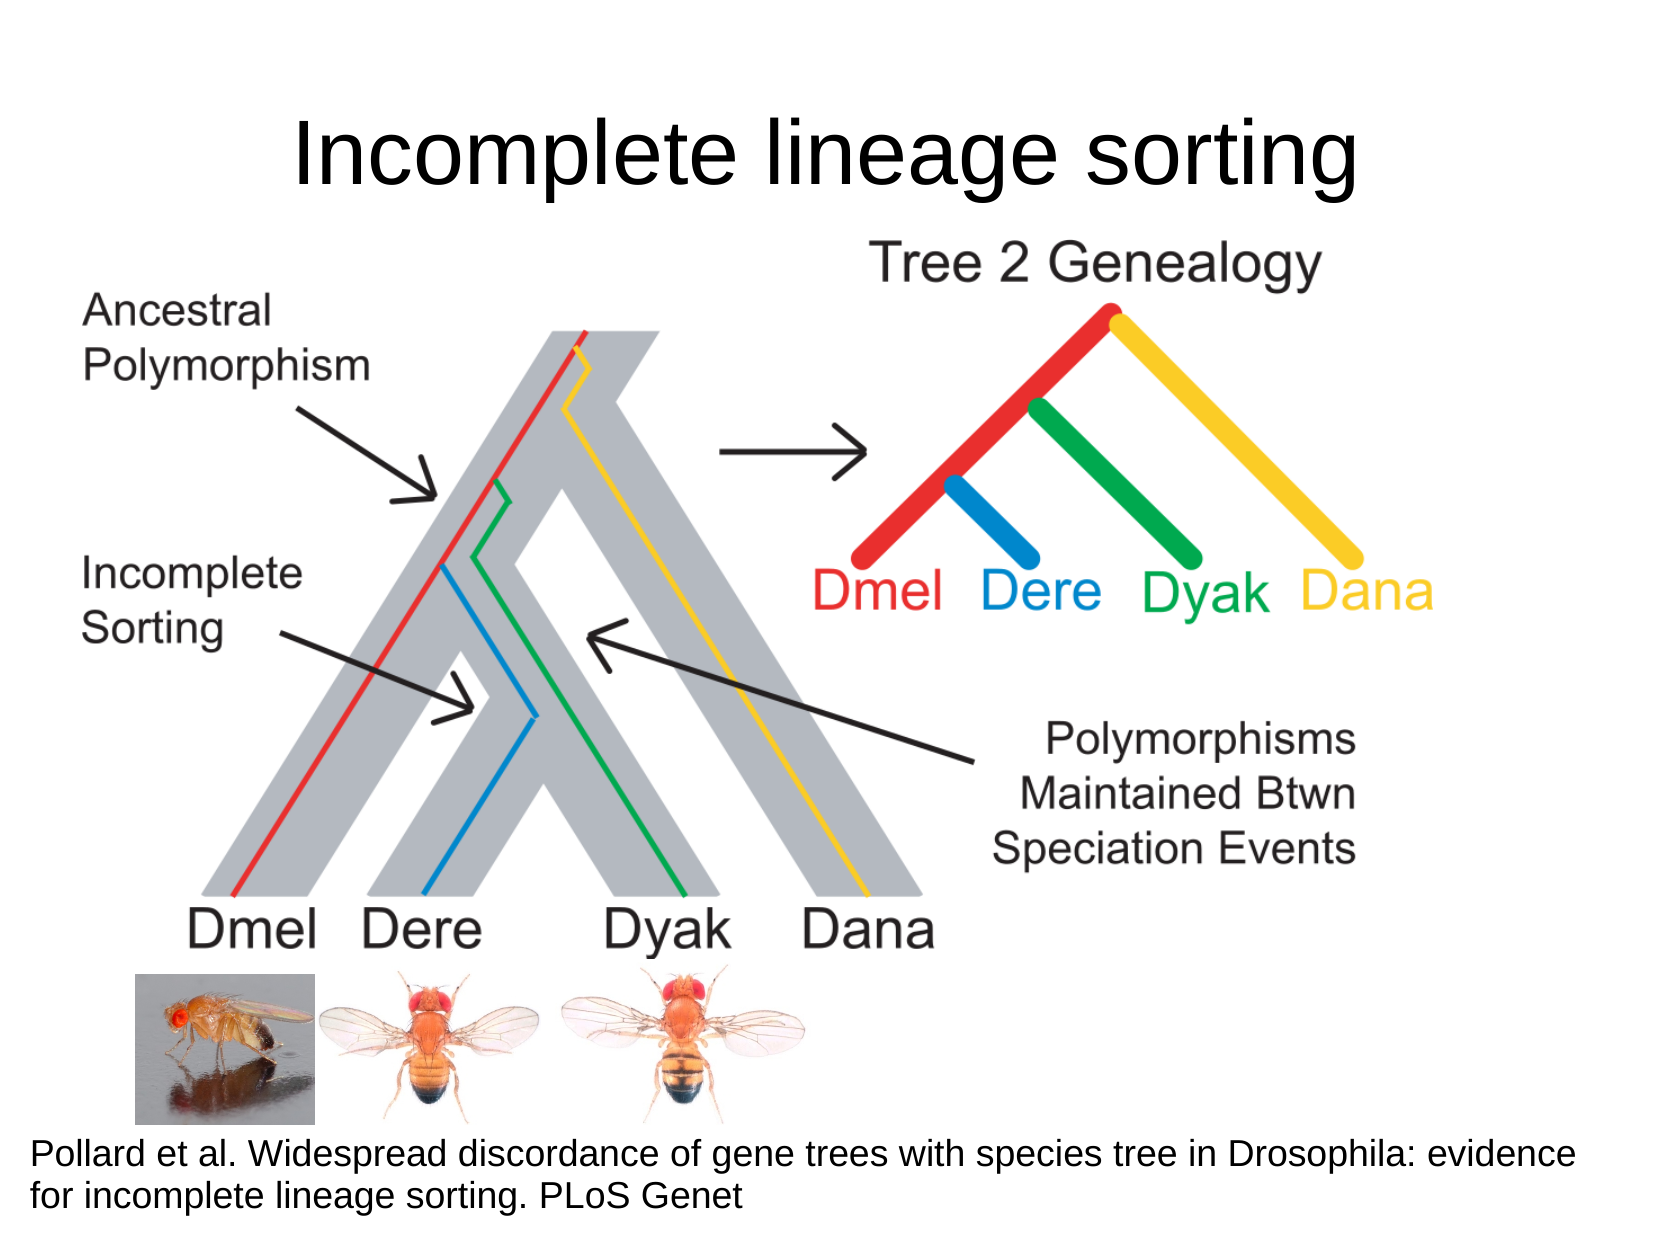

# Incomplete lineage sorting
Pollard et al. Widespread discordance of gene trees with species tree in Drosophila: evidence for incomplete lineage sorting. PLoS Genet